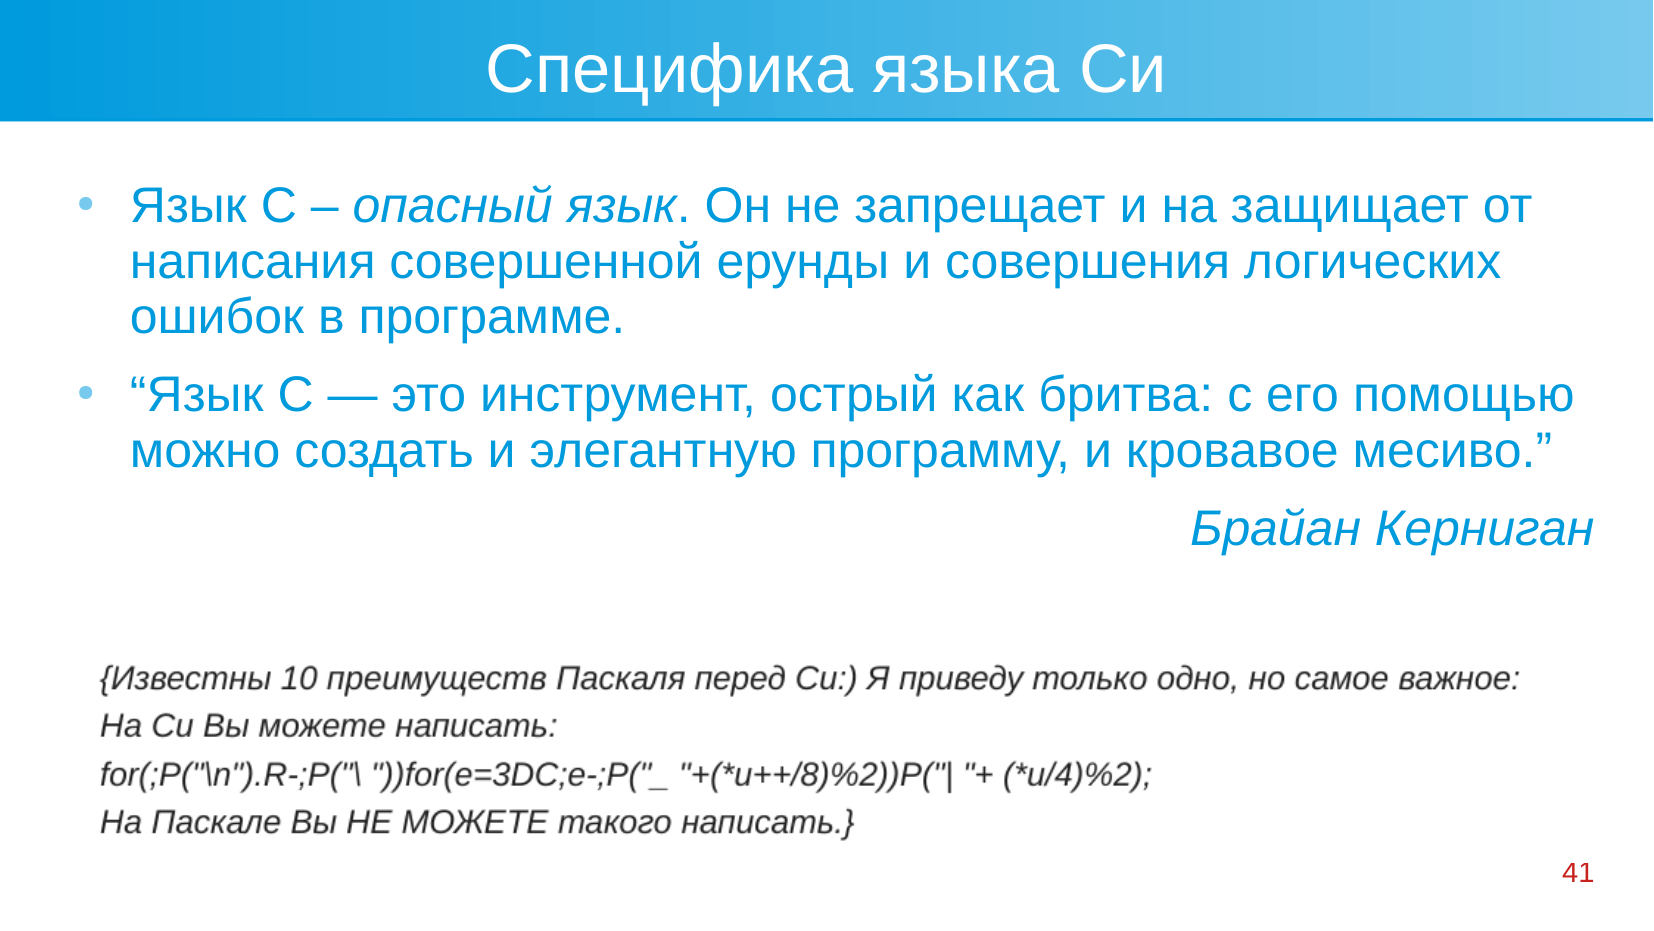

# Специфика языка Си
Язык С – опасный язык. Он не запрещает и на защищает от написания совершенной ерунды и совершения логических ошибок в программе.
“Язык C — это инструмент, острый как бритва: с его помощью можно создать и элегантную программу, и кровавое месиво.”
Брайан Керниган
41